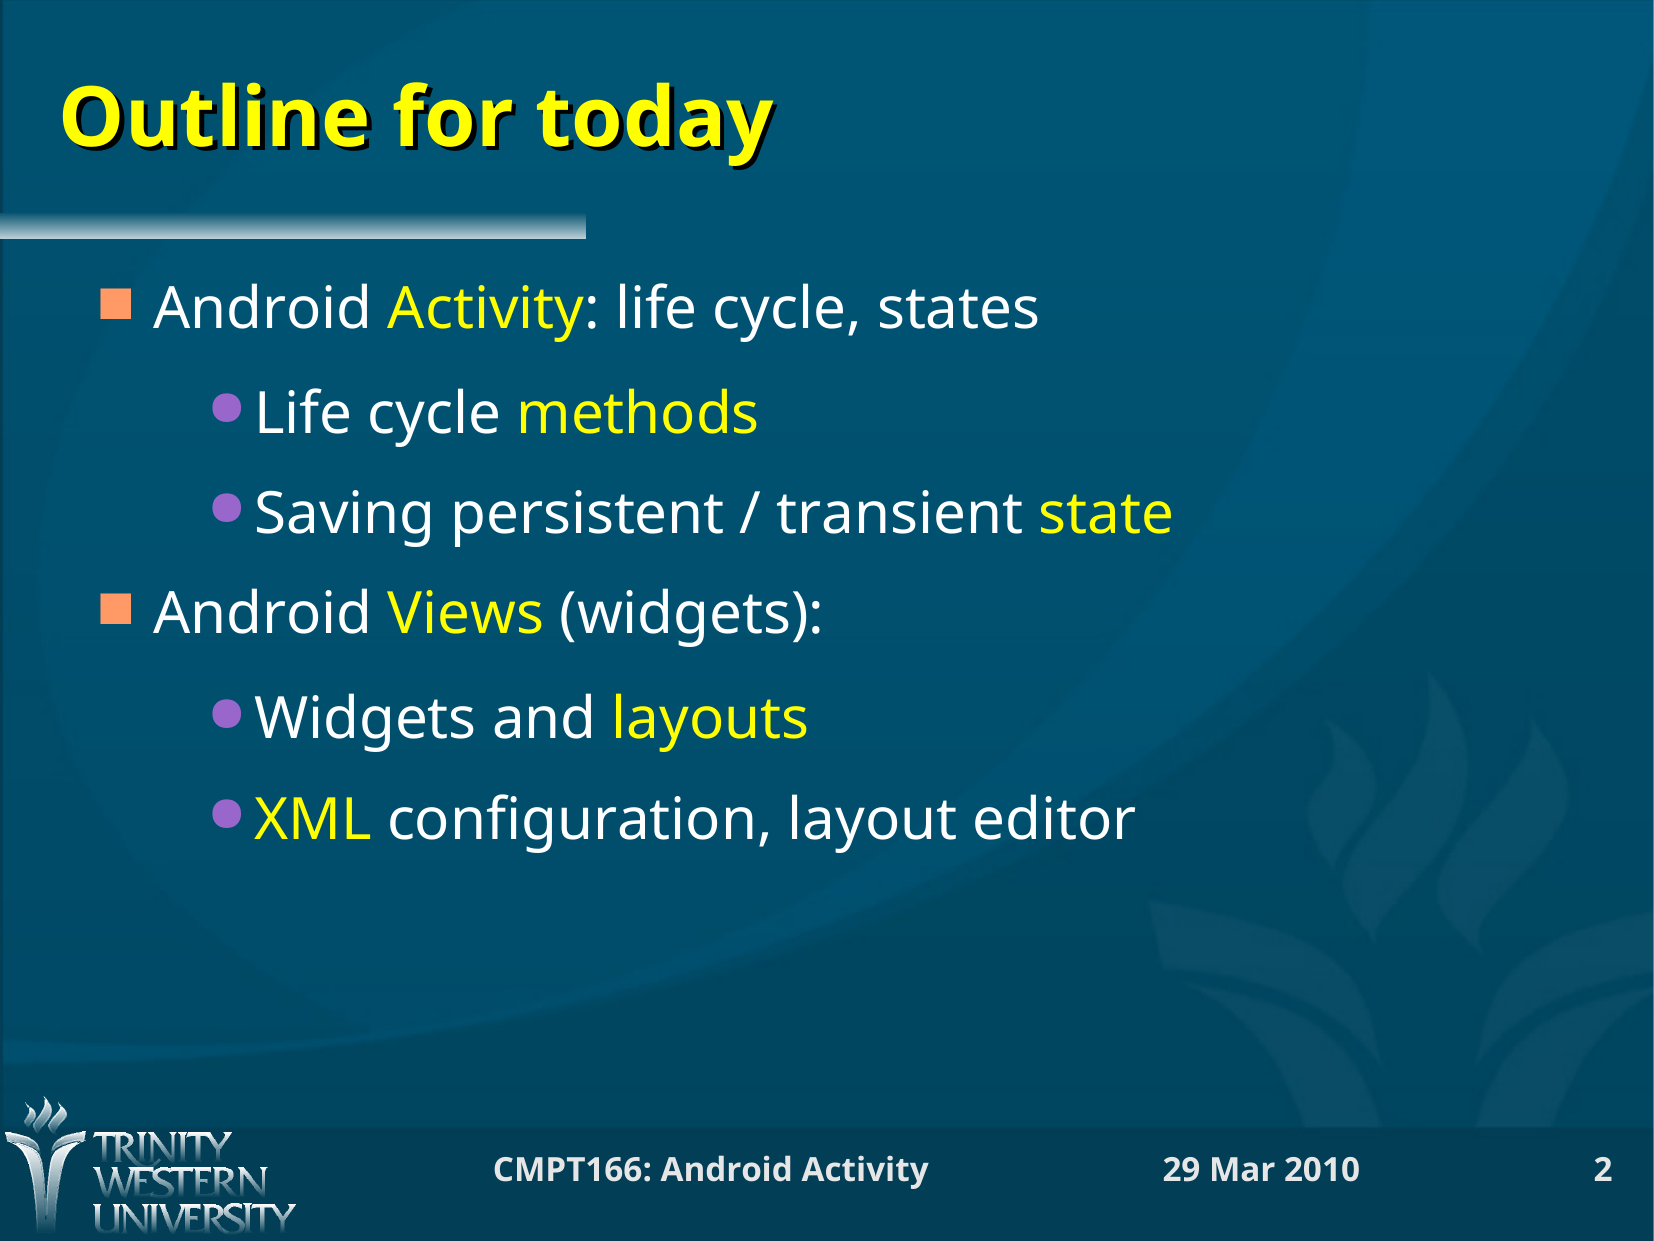

# Outline for today
Android Activity: life cycle, states
Life cycle methods
Saving persistent / transient state
Android Views (widgets):
Widgets and layouts
XML configuration, layout editor
CMPT166: Android Activity
29 Mar 2010
2